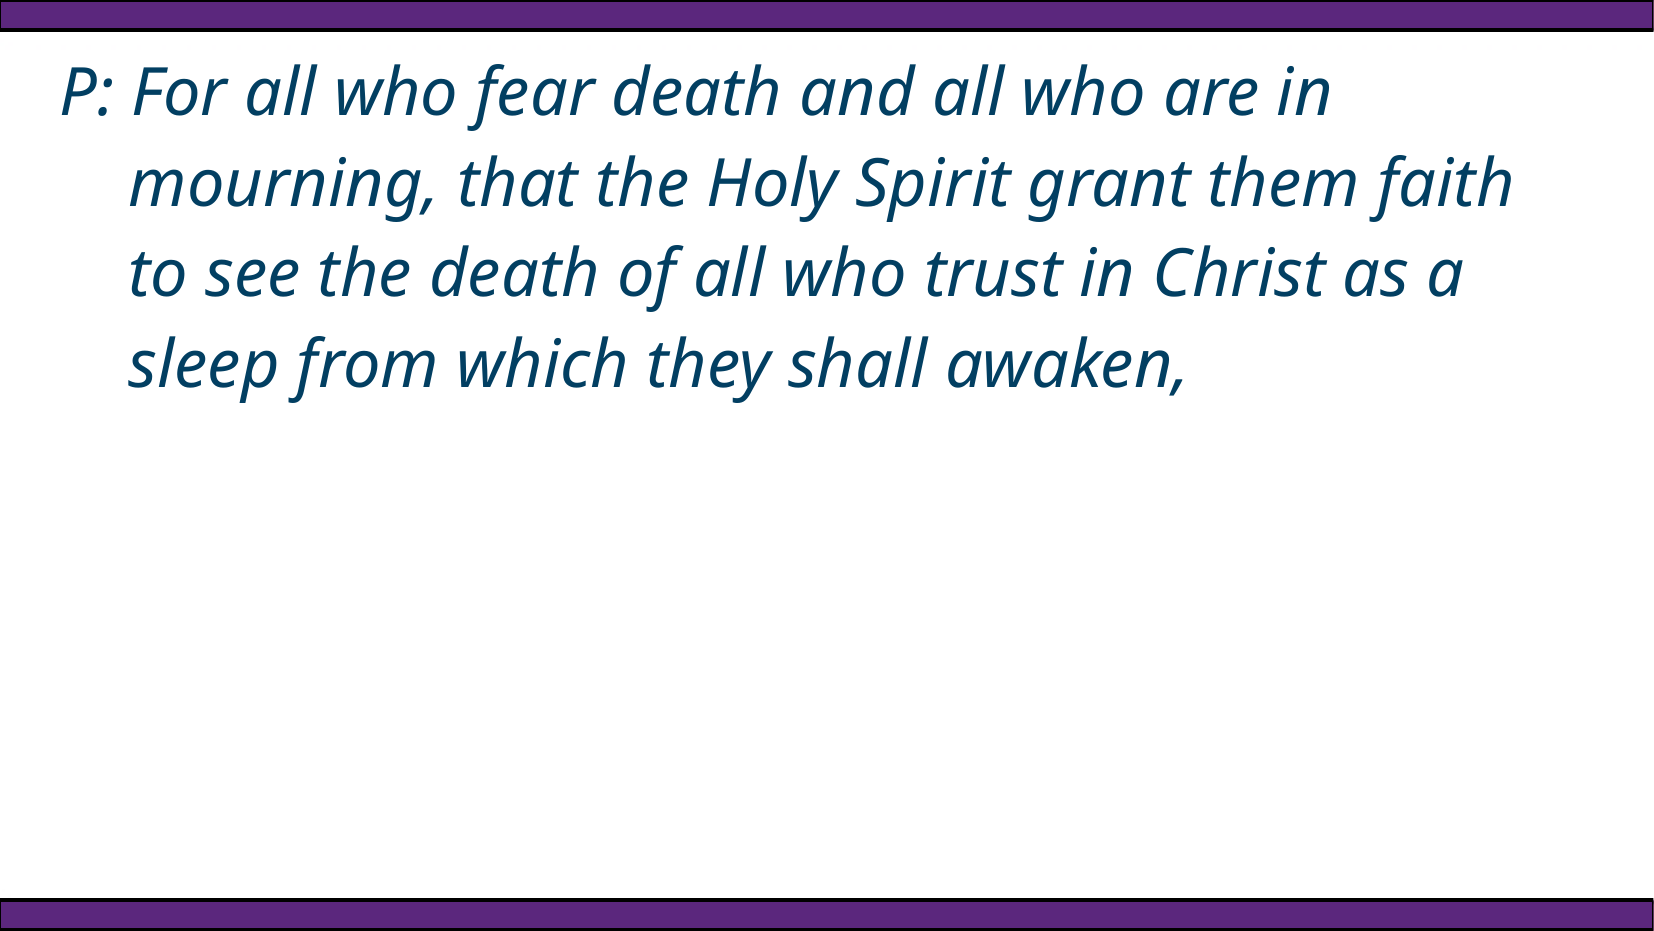

P: For all who fear death and all who are in
 mourning, that the Holy Spirit grant them faith
 to see the death of all who trust in Christ as a
 sleep from which they shall awaken,